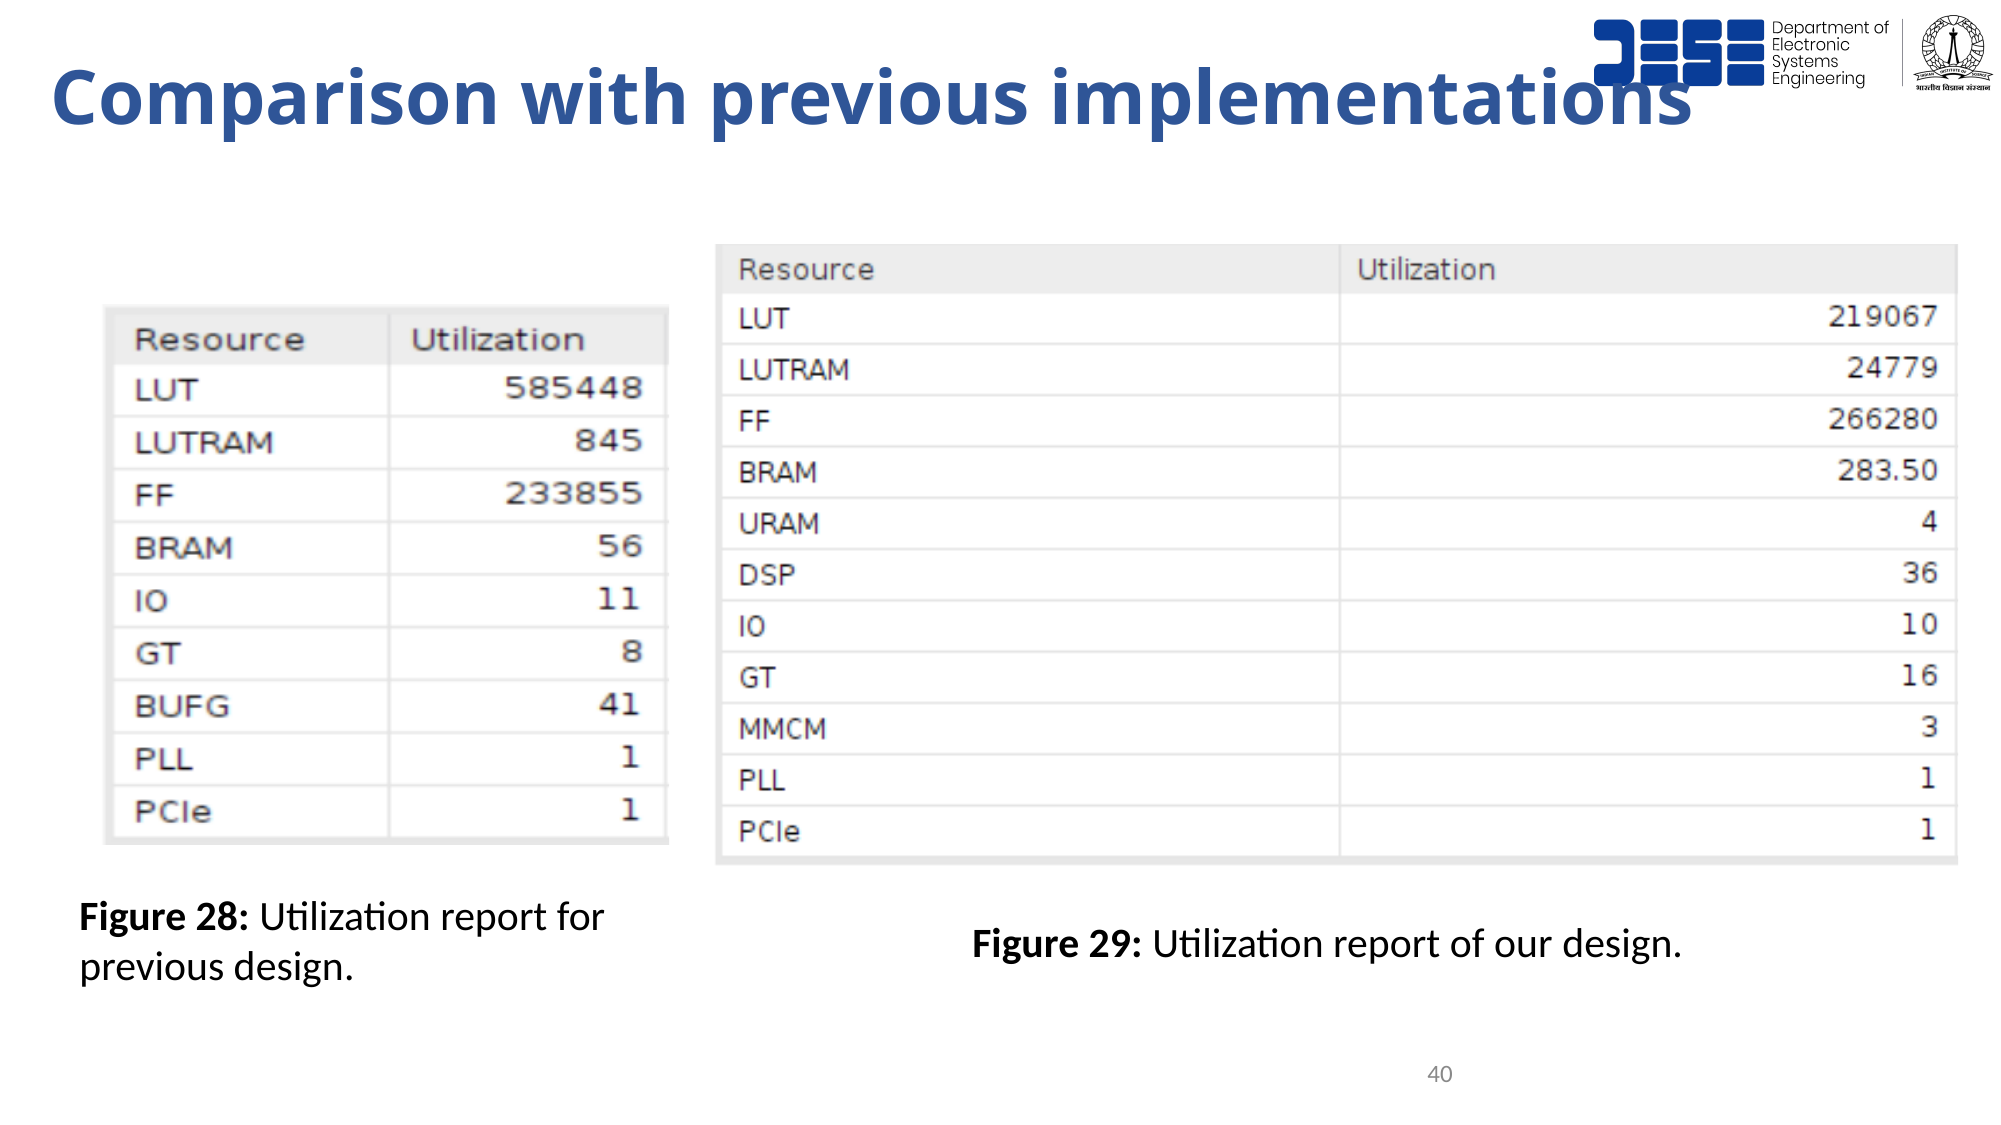

# Comparison with previous implementations
Figure 28: Utilization report for previous design.
Figure 29: Utilization report of our design.